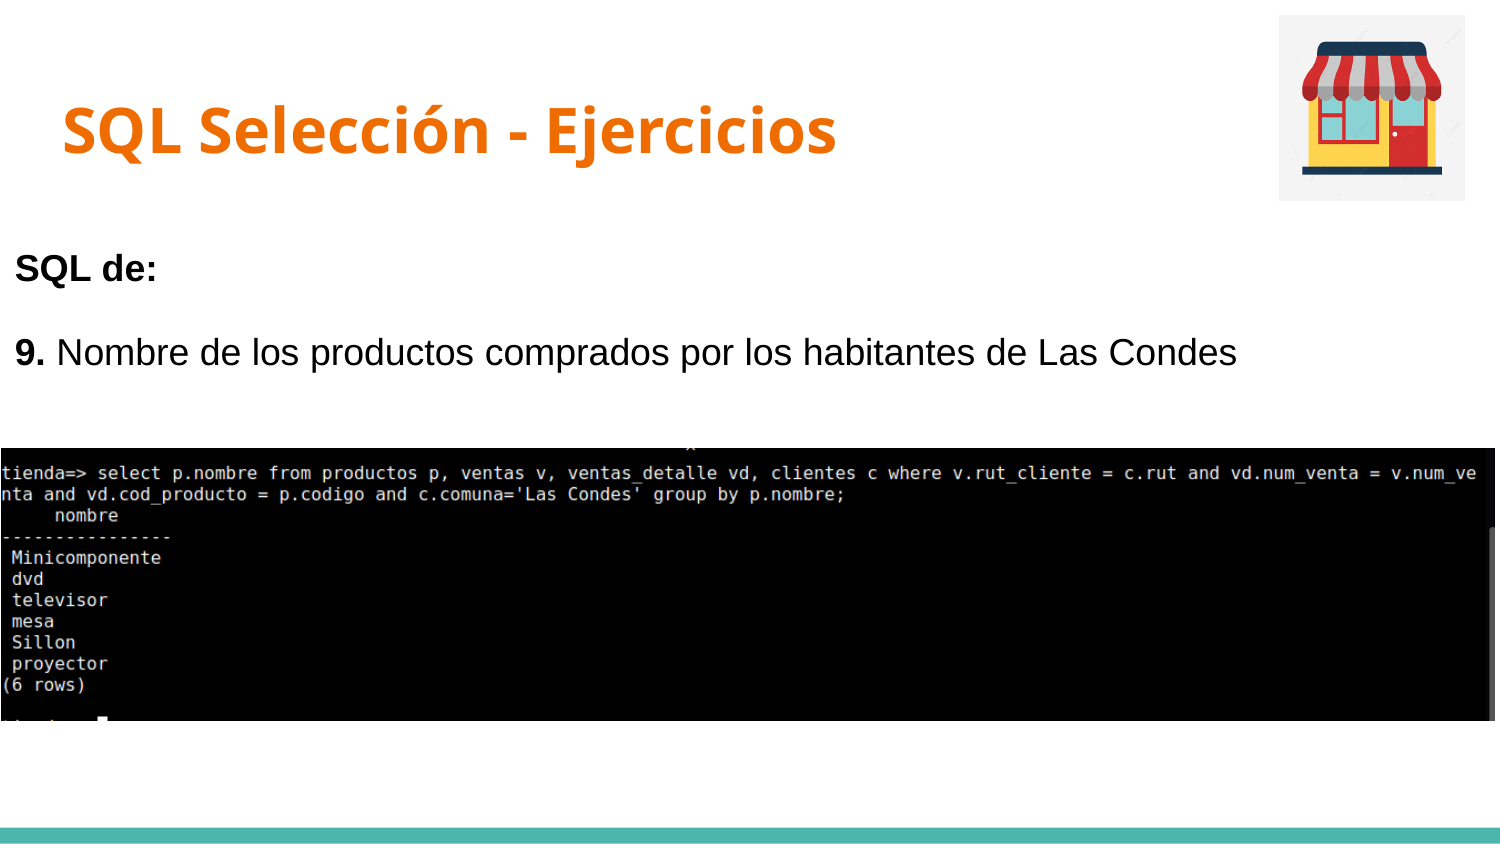

# SQL Selección - Ejercicios
SQL de:
9. Nombre de los productos comprados por los habitantes de Las Condes